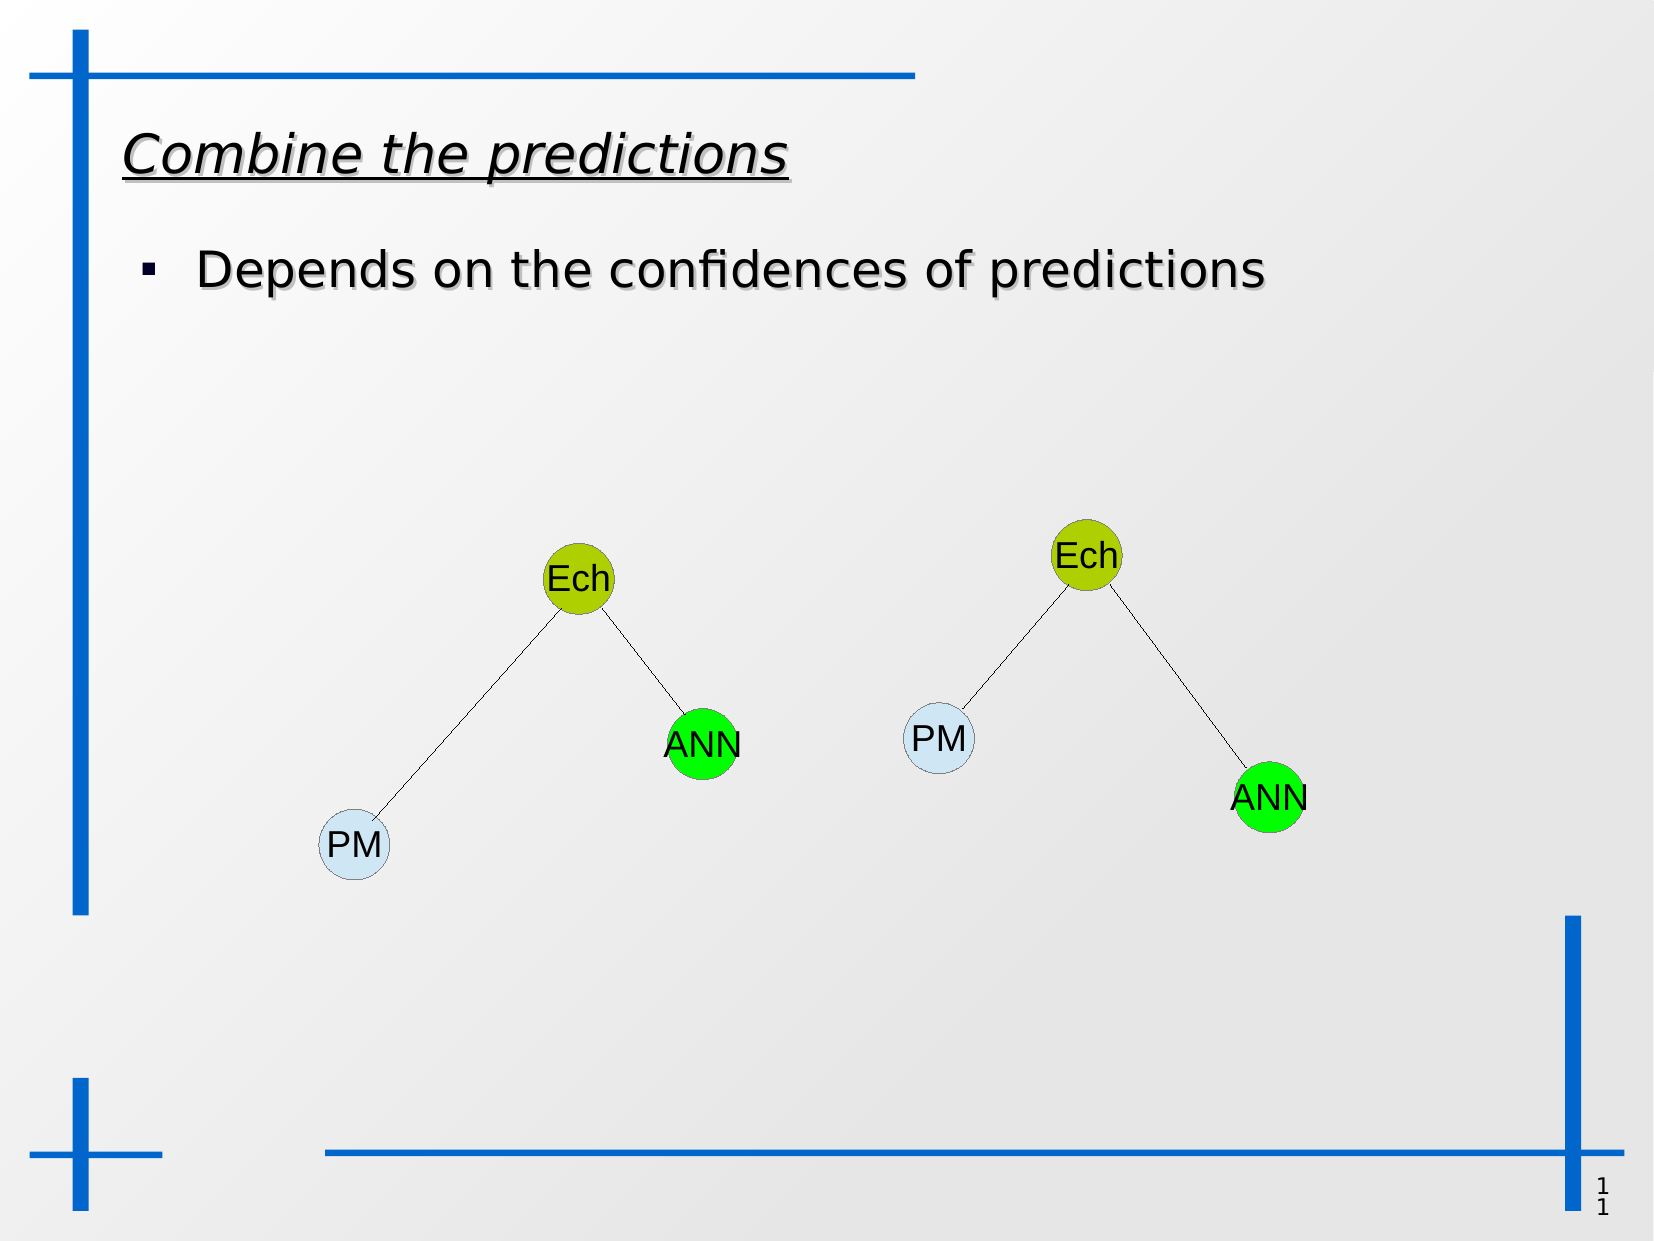

# Combine the predictions
Depends on the confidences of predictions
Ech
Ech
PM
ANN
ANN
PM